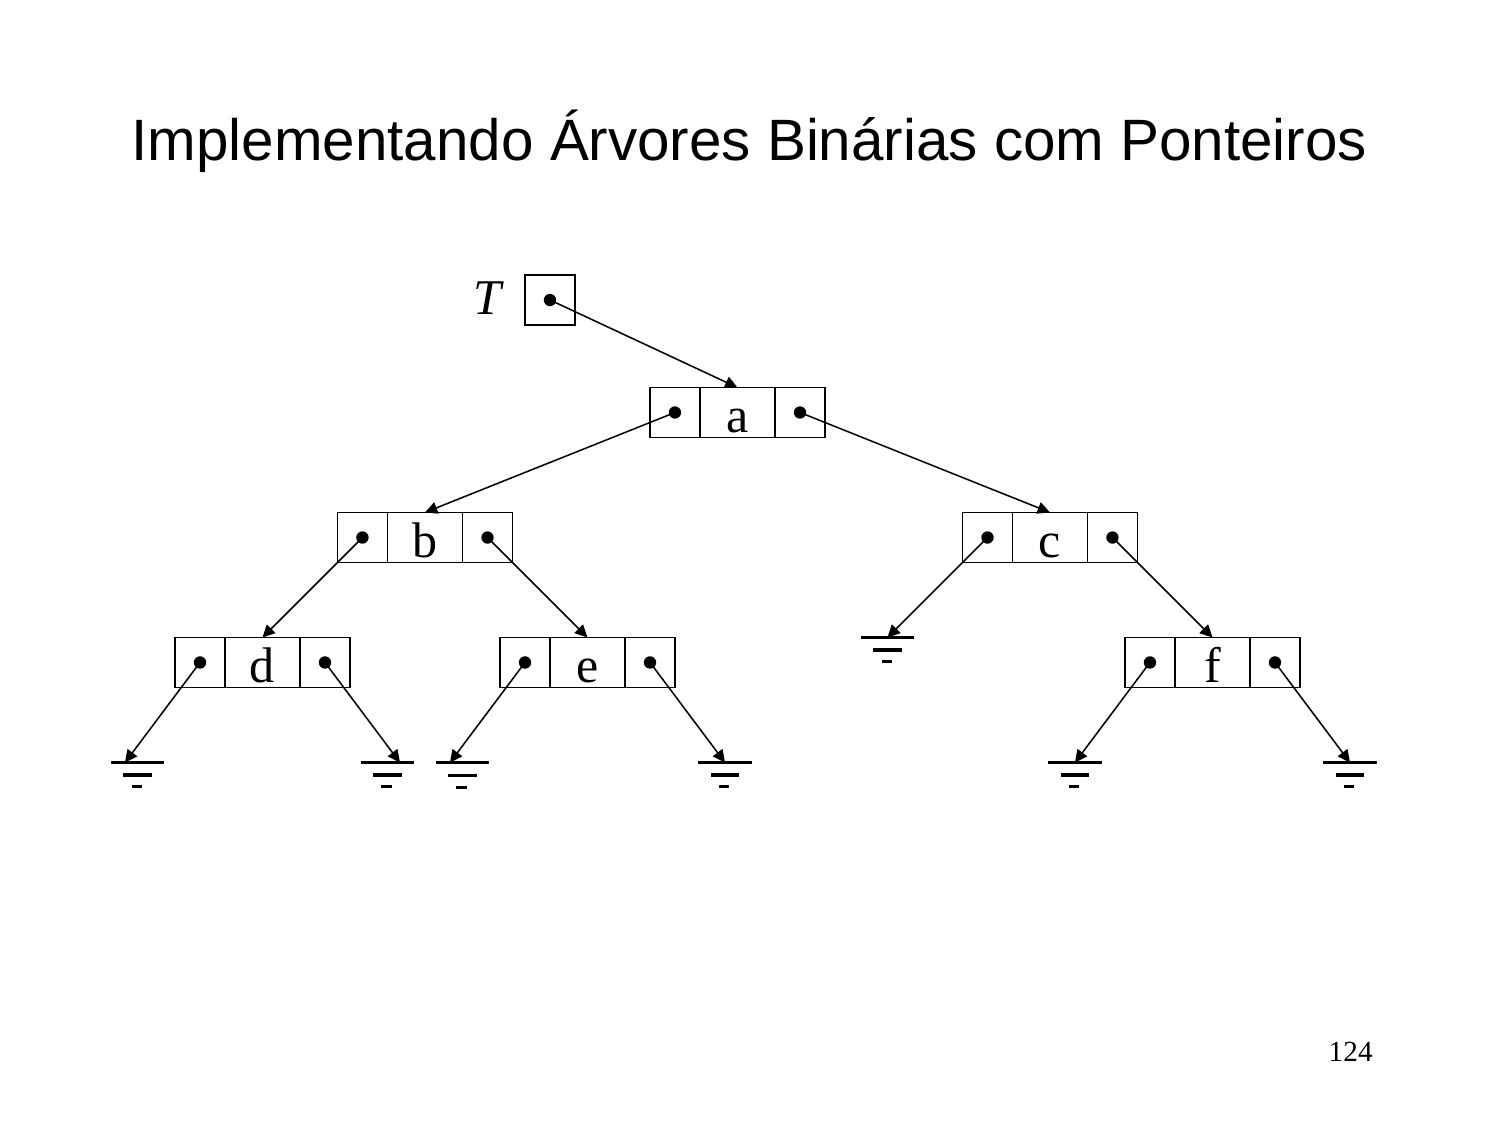

# Implementando Árvores Binárias com Ponteiros
T
a
b
c
d
e
f
124